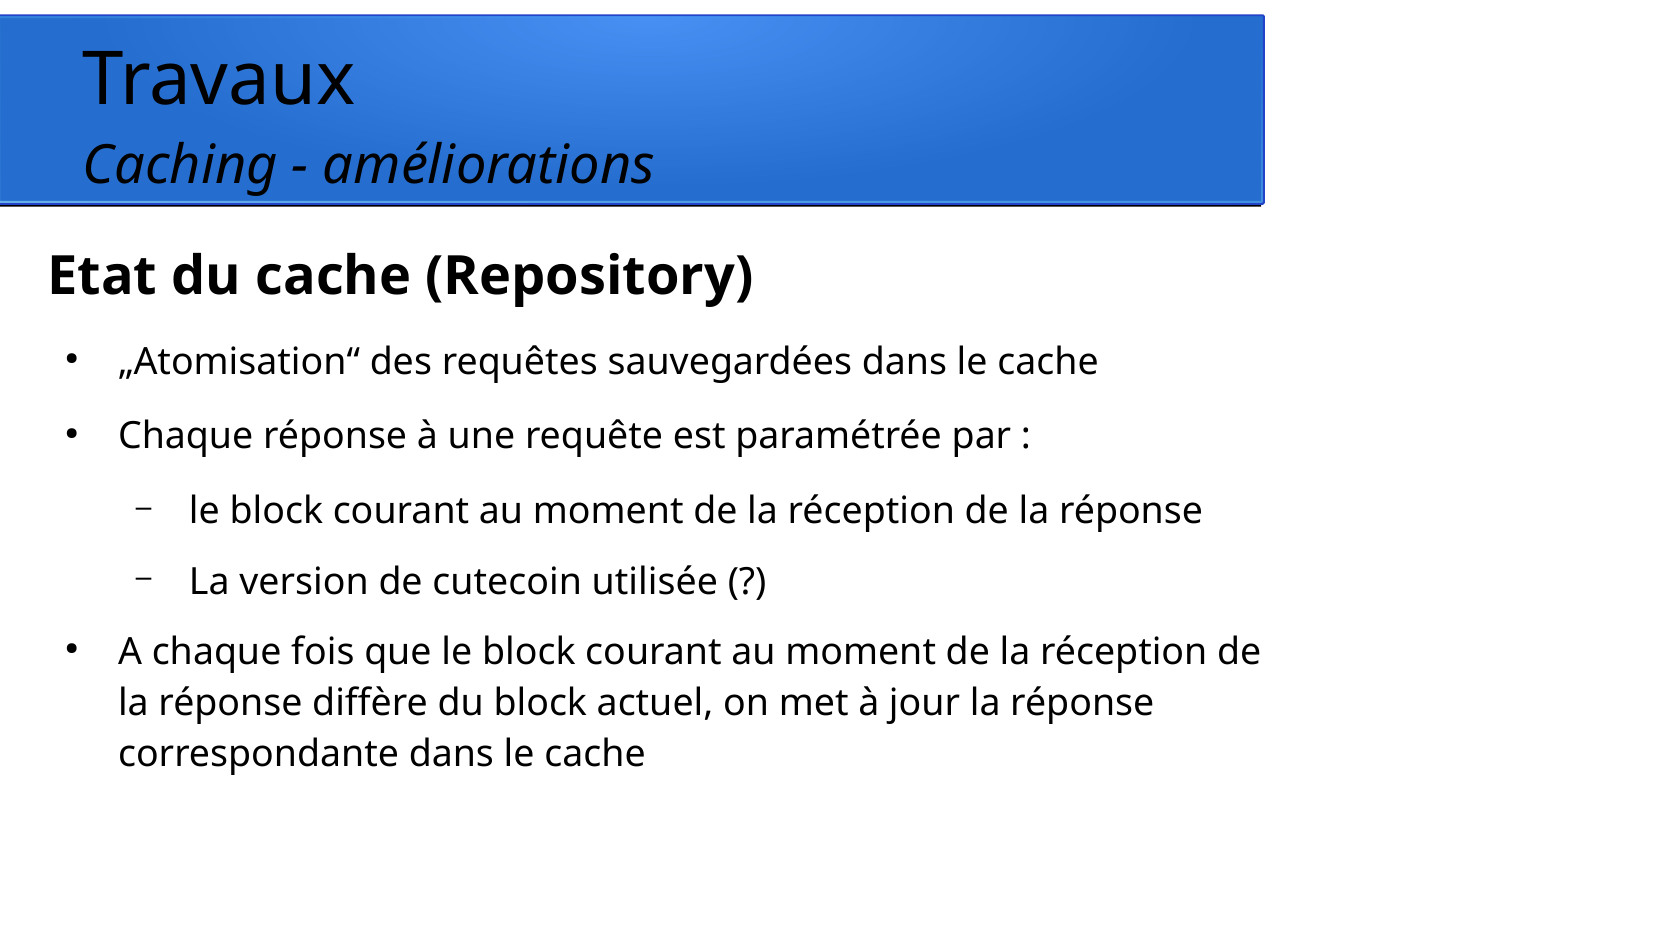

Travaux
Caching - améliorations
# Etat du cache (Repository)
„Atomisation“ des requêtes sauvegardées dans le cache
Chaque réponse à une requête est paramétrée par :
le block courant au moment de la réception de la réponse
La version de cutecoin utilisée (?)
A chaque fois que le block courant au moment de la réception de la réponse diffère du block actuel, on met à jour la réponse correspondante dans le cache